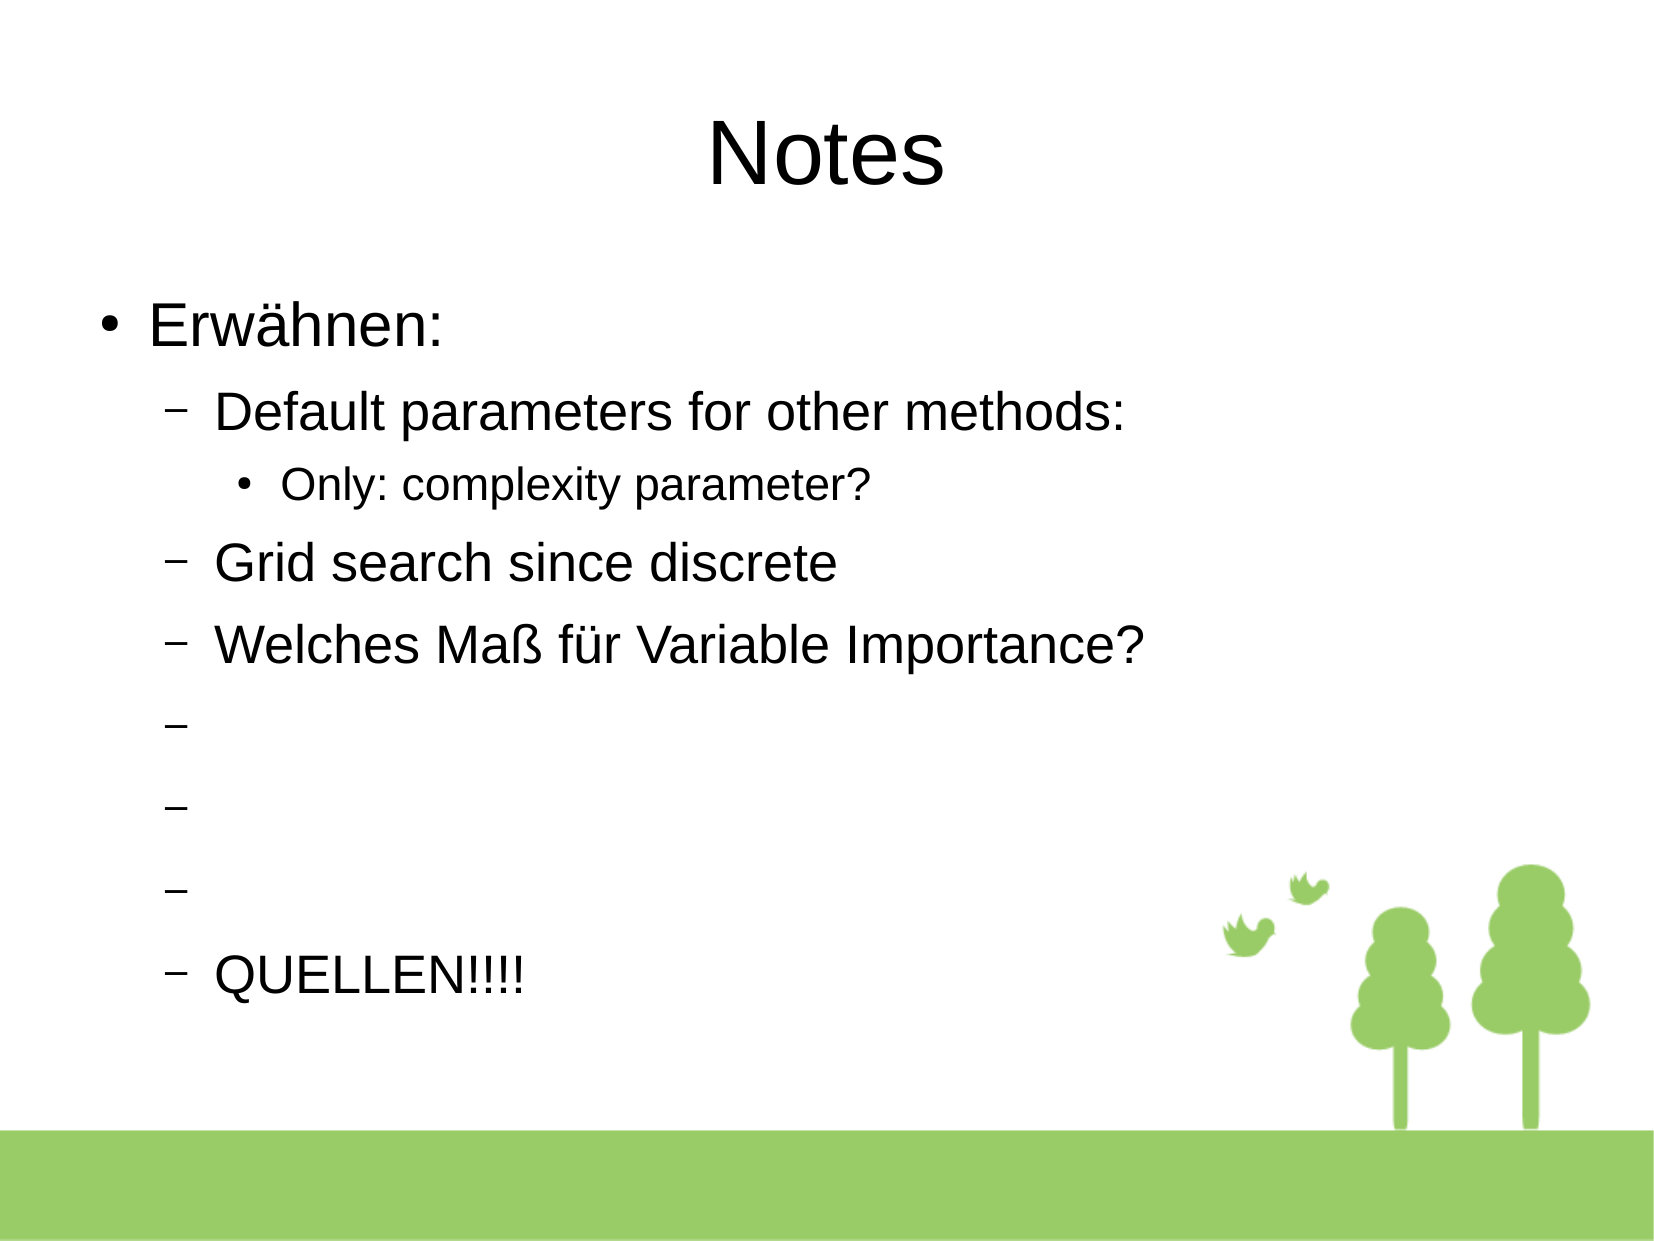

# Notes
Erwähnen:
Default parameters for other methods:
Only: complexity parameter?
Grid search since discrete
Welches Maß für Variable Importance?
QUELLEN!!!!